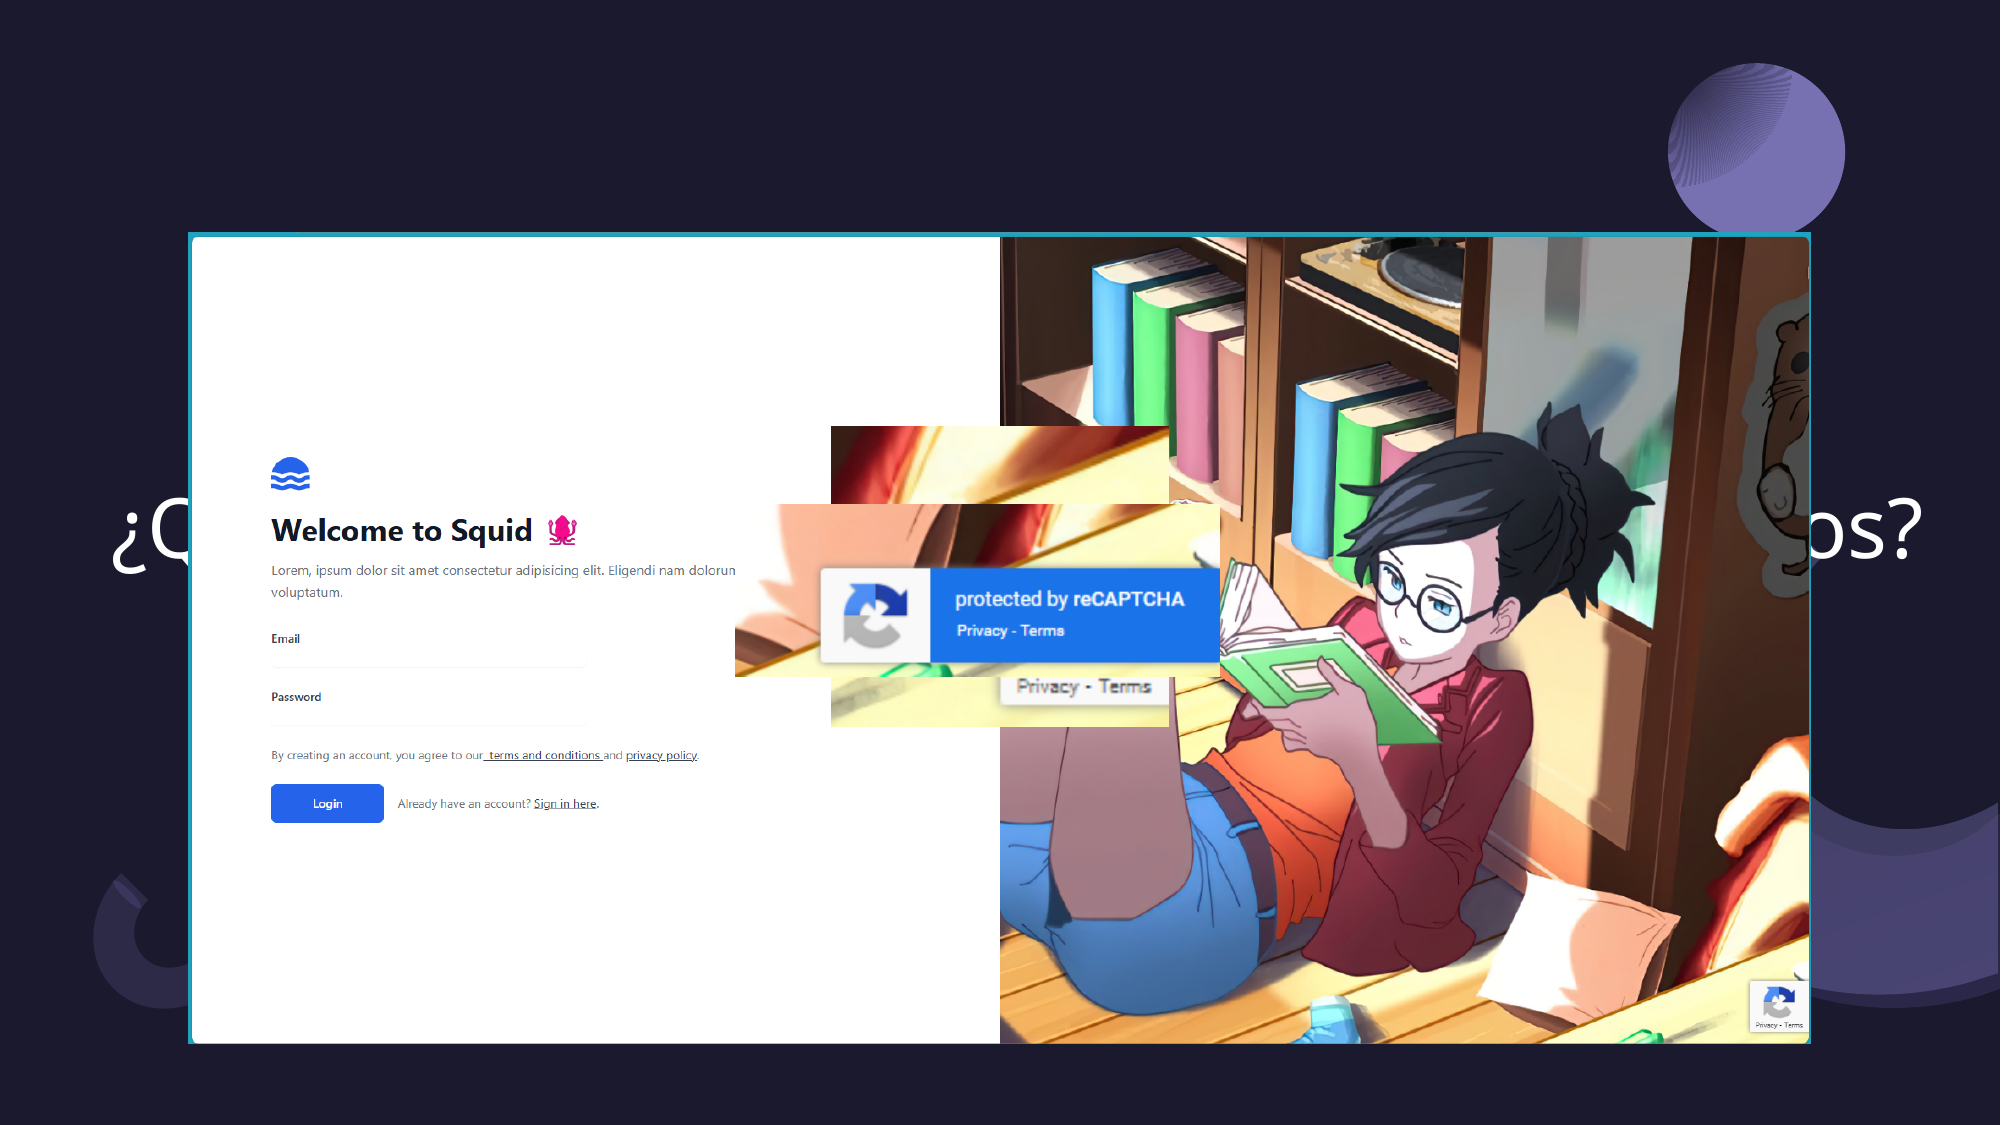

# ¿Qué es reCAPTCHA y por qué lo necesitamos?